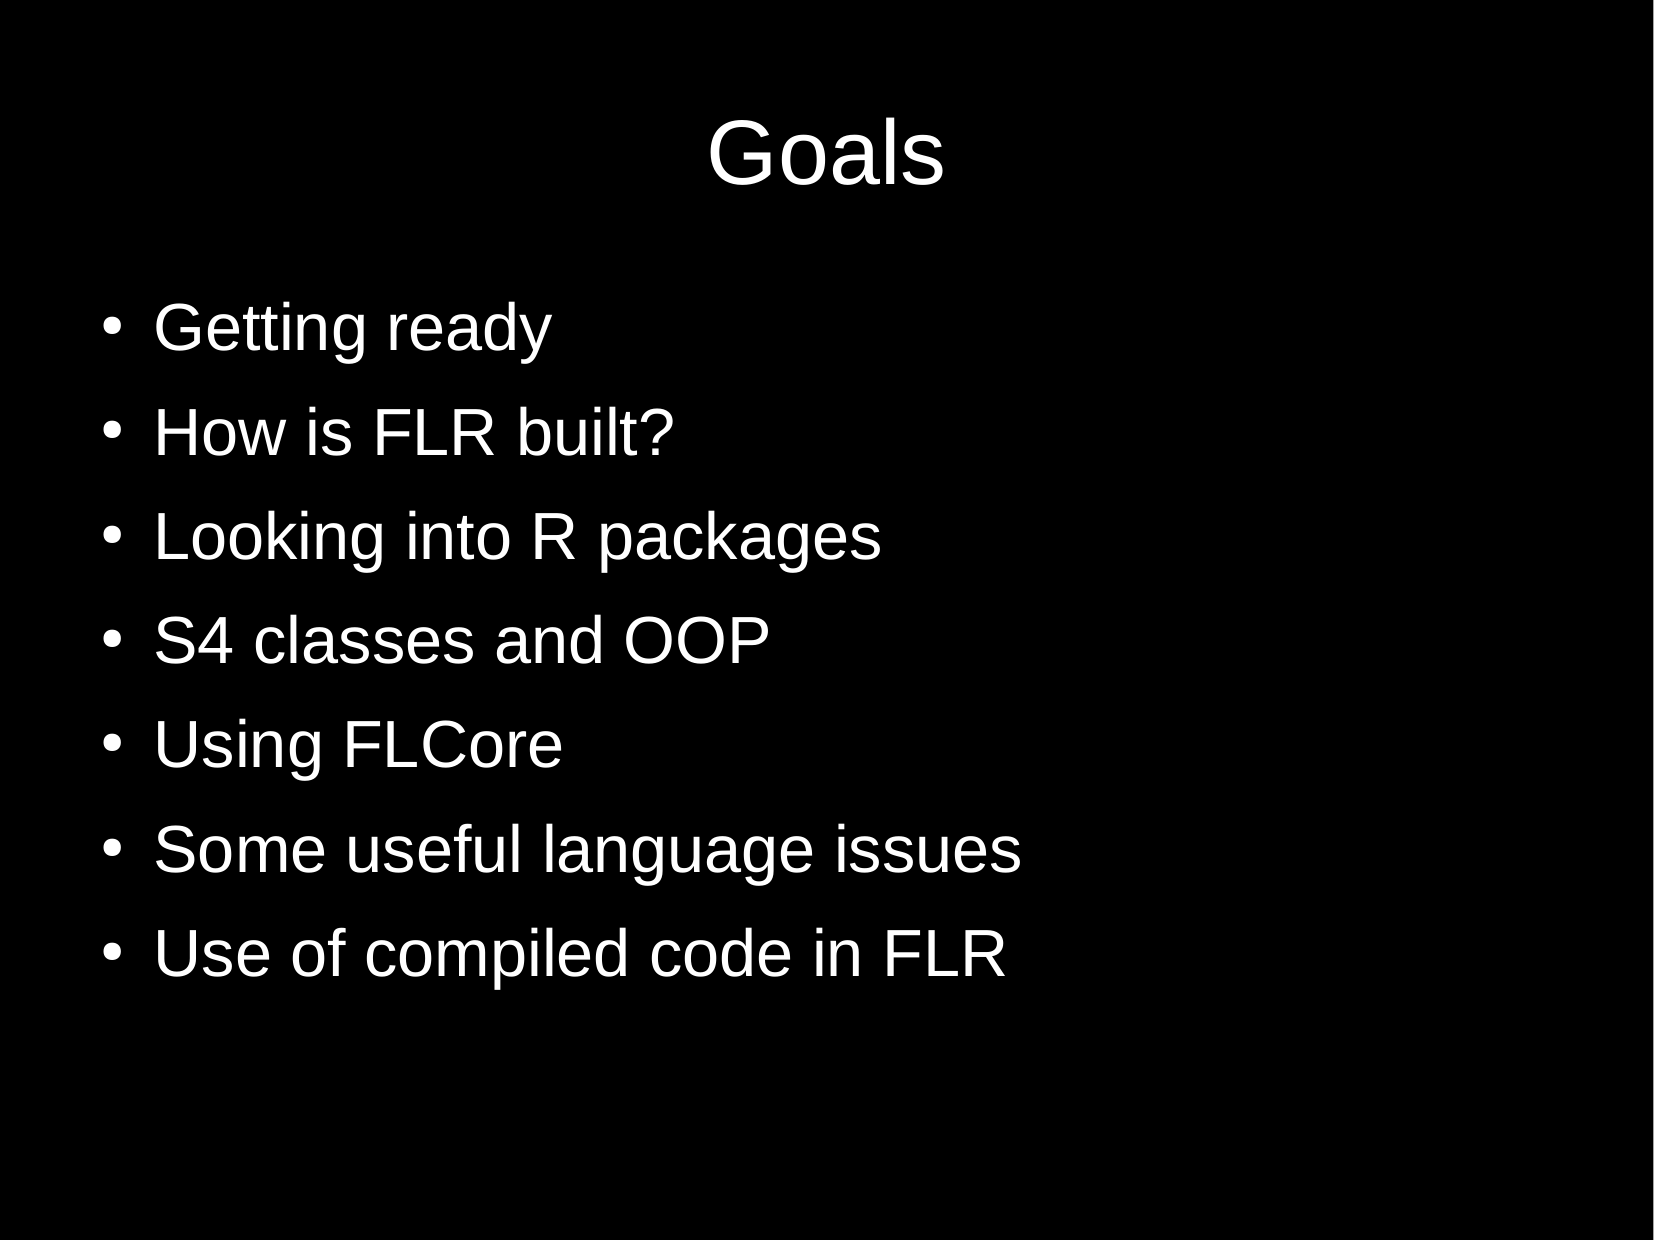

# Goals
Getting ready
How is FLR built?
Looking into R packages
S4 classes and OOP
Using FLCore
Some useful language issues
Use of compiled code in FLR